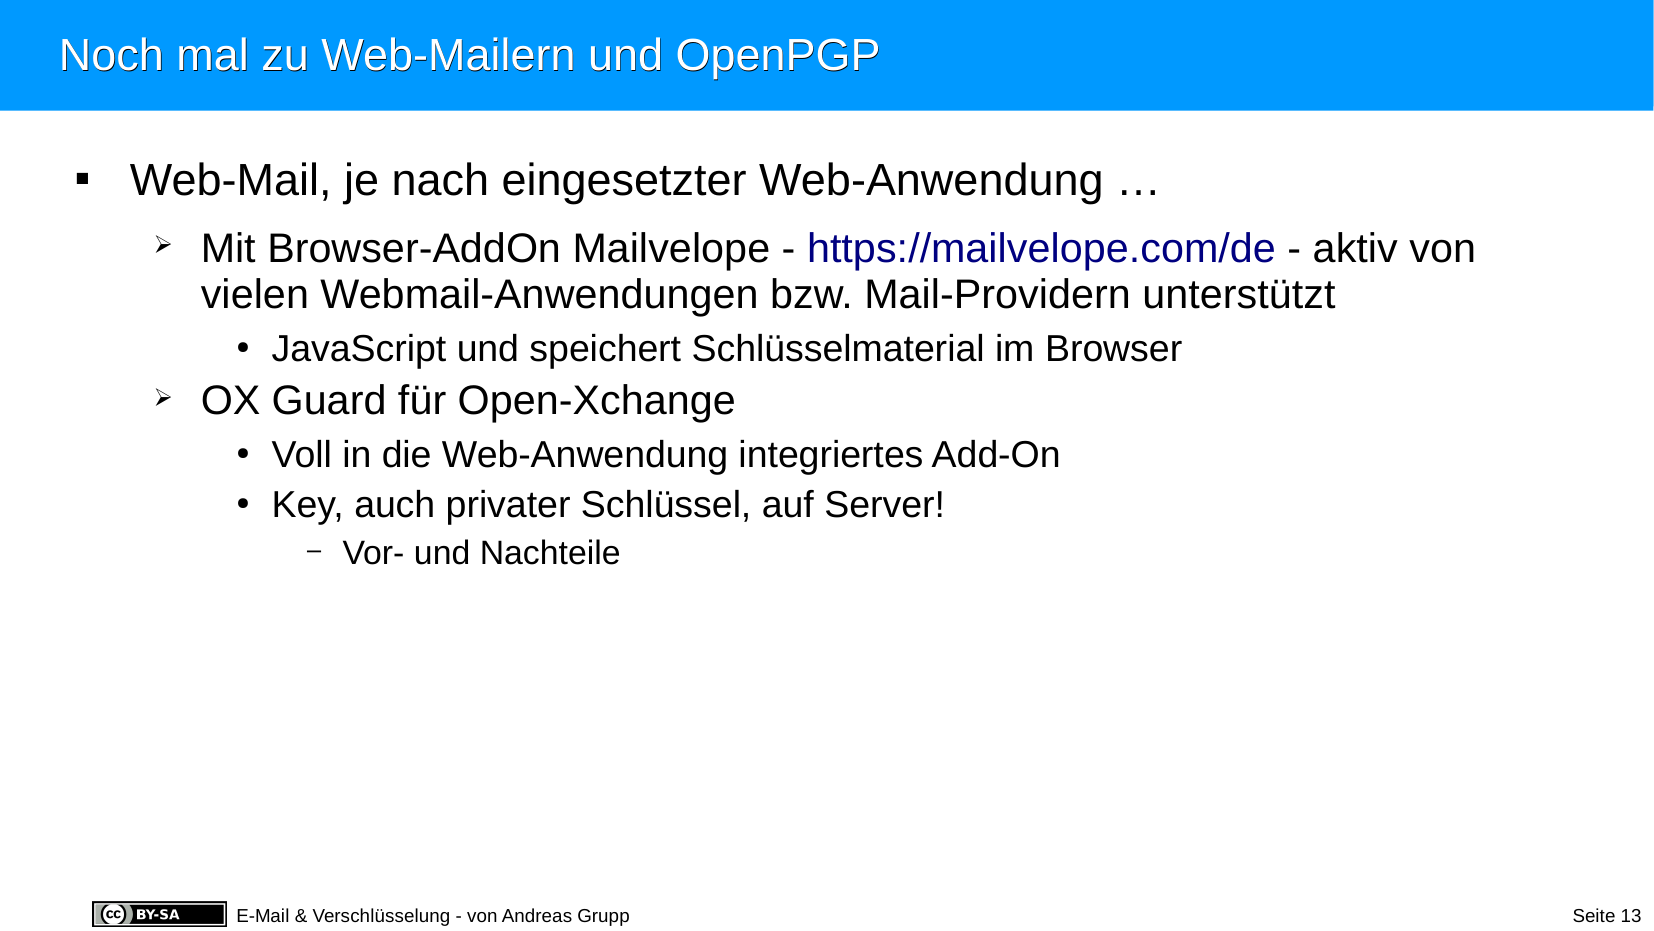

# Noch mal zu Web-Mailern und OpenPGP
Web-Mail, je nach eingesetzter Web-Anwendung …
Mit Browser-AddOn Mailvelope - https://mailvelope.com/de - aktiv von vielen Webmail-Anwendungen bzw. Mail-Providern unterstützt
JavaScript und speichert Schlüsselmaterial im Browser
OX Guard für Open-Xchange
Voll in die Web-Anwendung integriertes Add-On
Key, auch privater Schlüssel, auf Server!
Vor- und Nachteile
E-Mail & Verschlüsselung - von Andreas Grupp
13